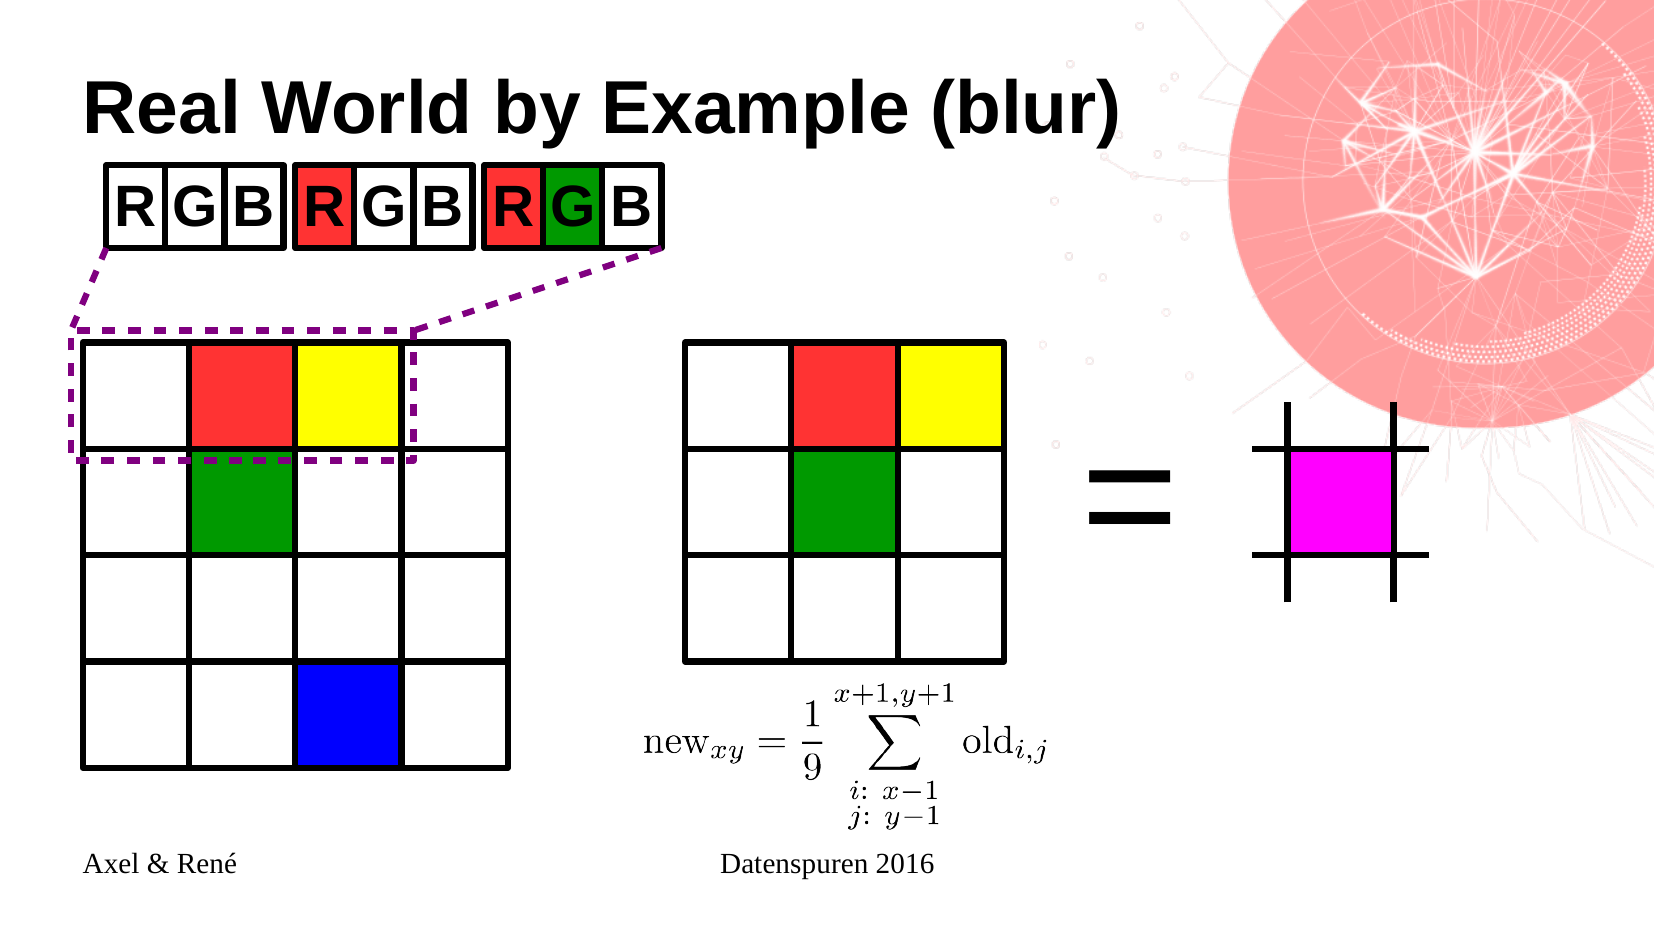

# Real World by Example (blur)
R
G
B
R
G
B
R
G
B
=